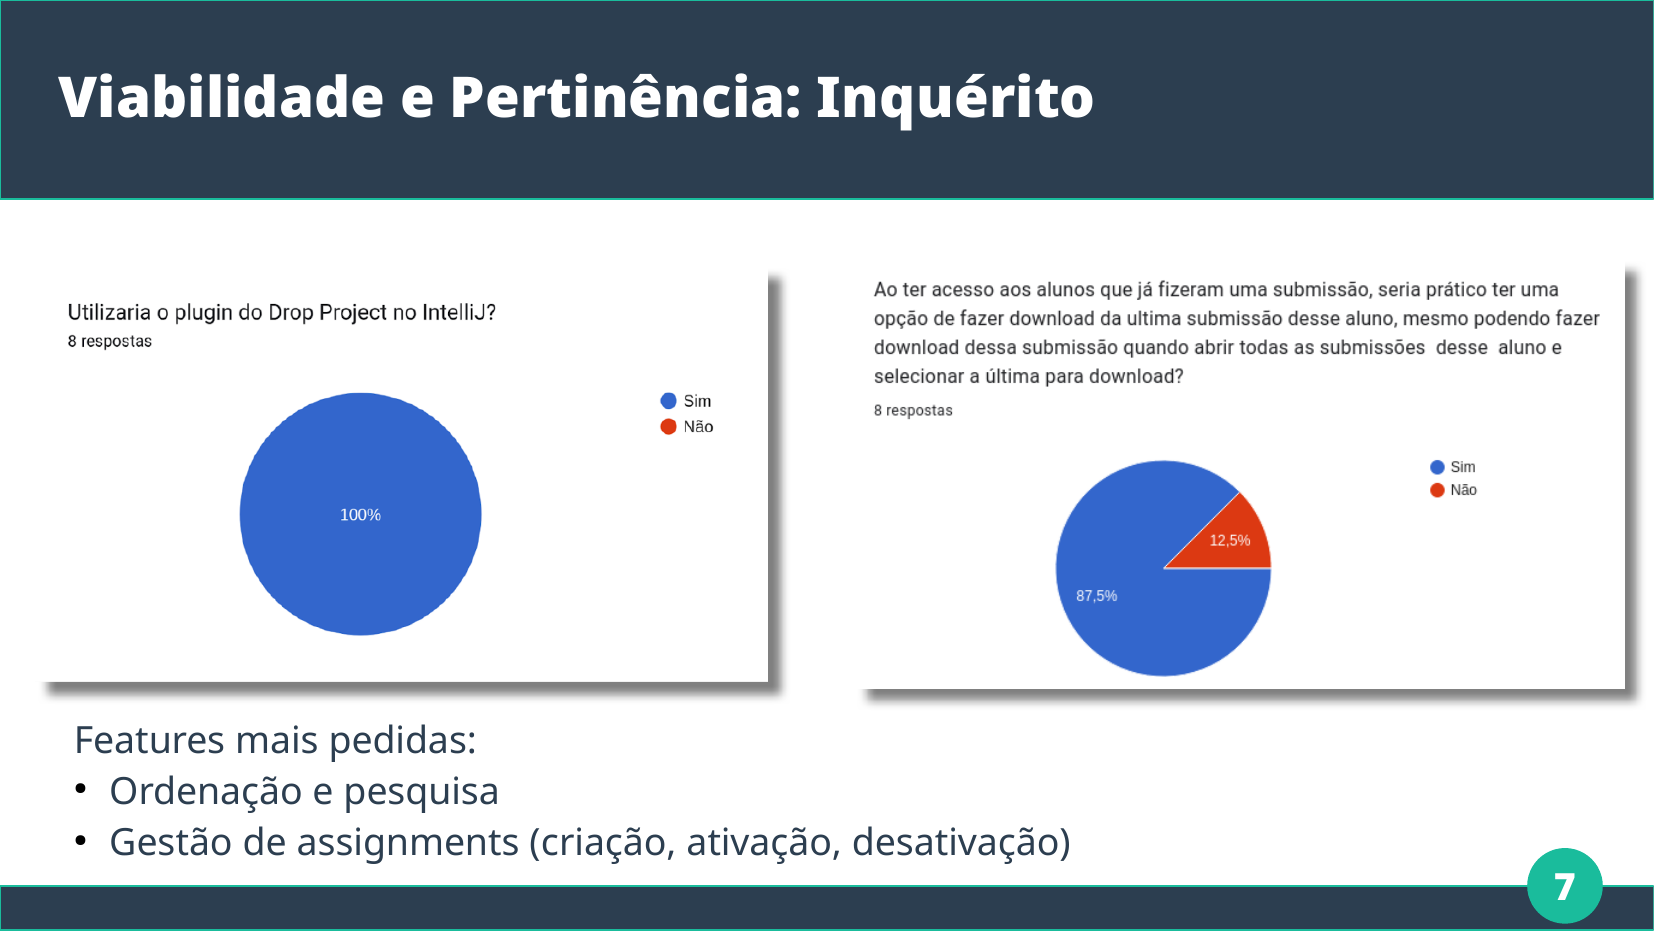

# Viabilidade e Pertinência: Inquérito
Features mais pedidas:
Ordenação e pesquisa
Gestão de assignments (criação, ativação, desativação)
7